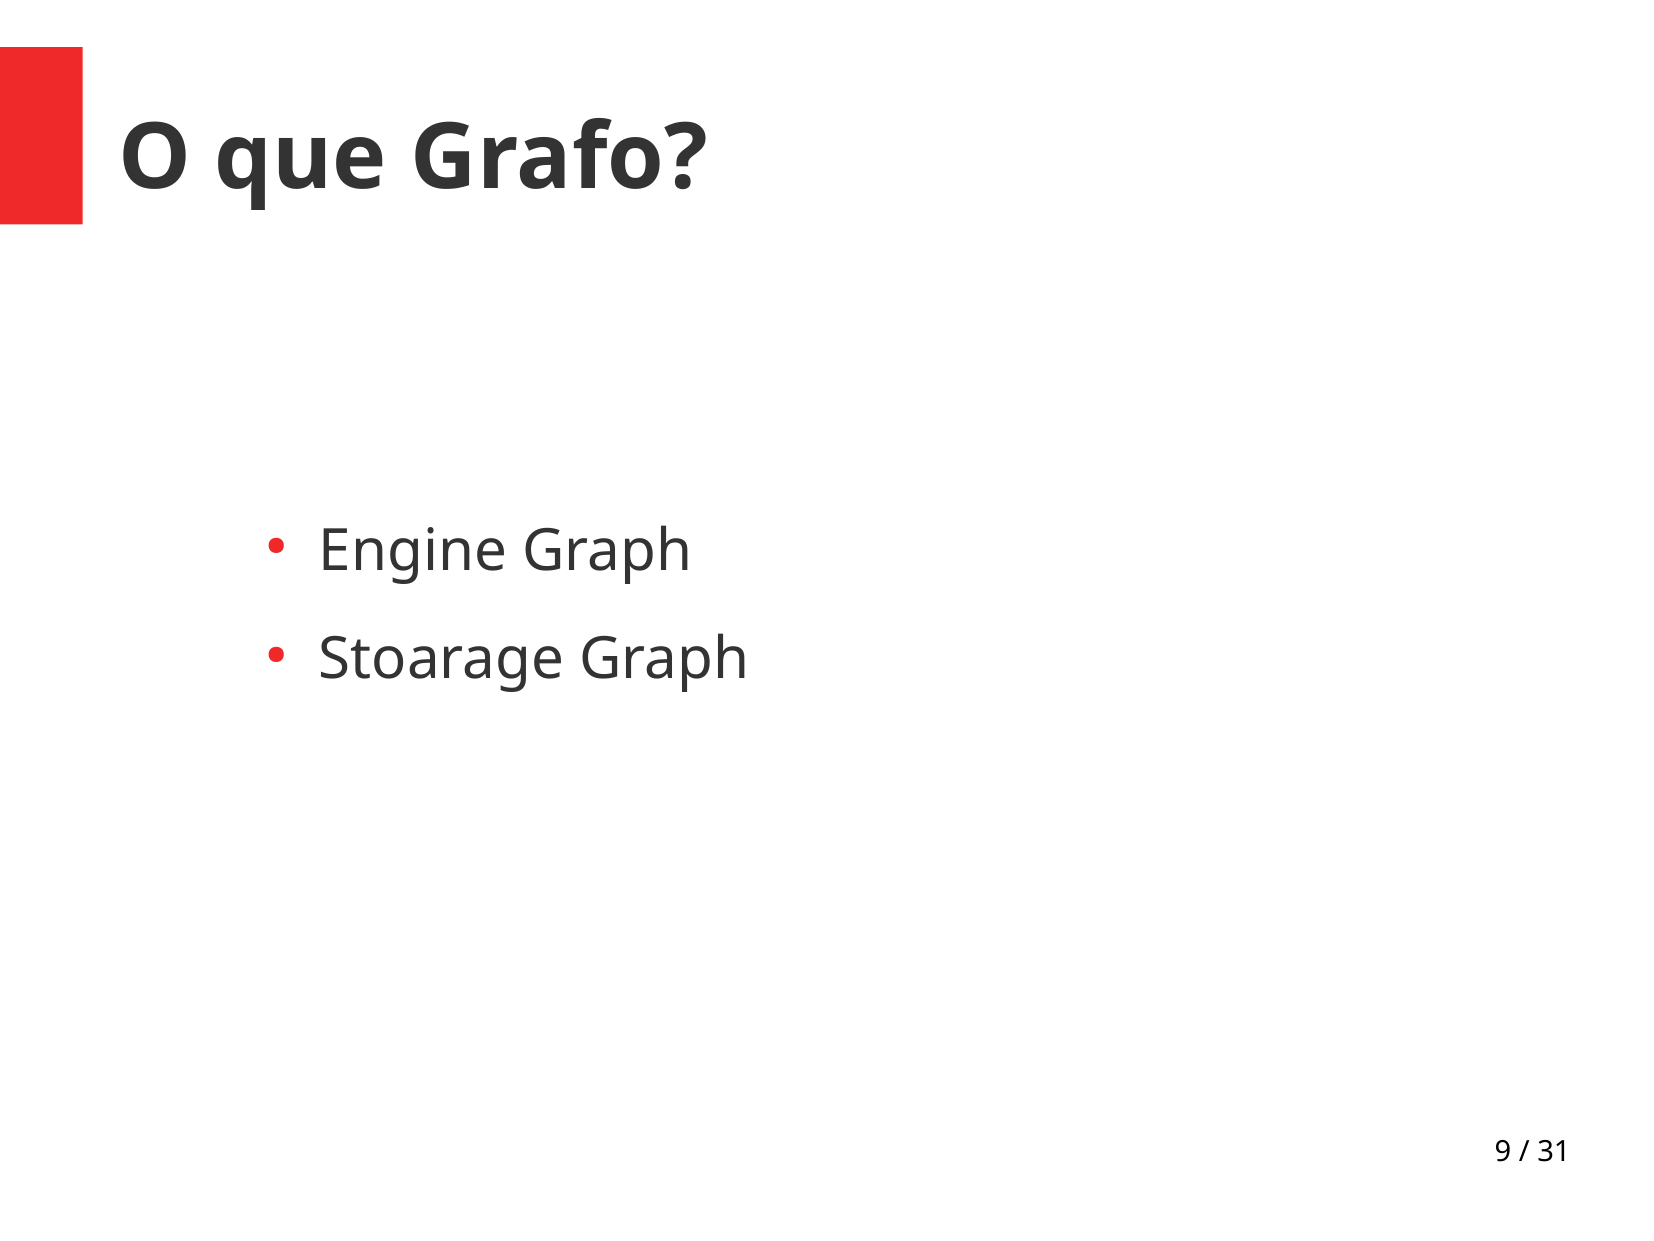

# O que Grafo?
Engine Graph
Stoarage Graph
9